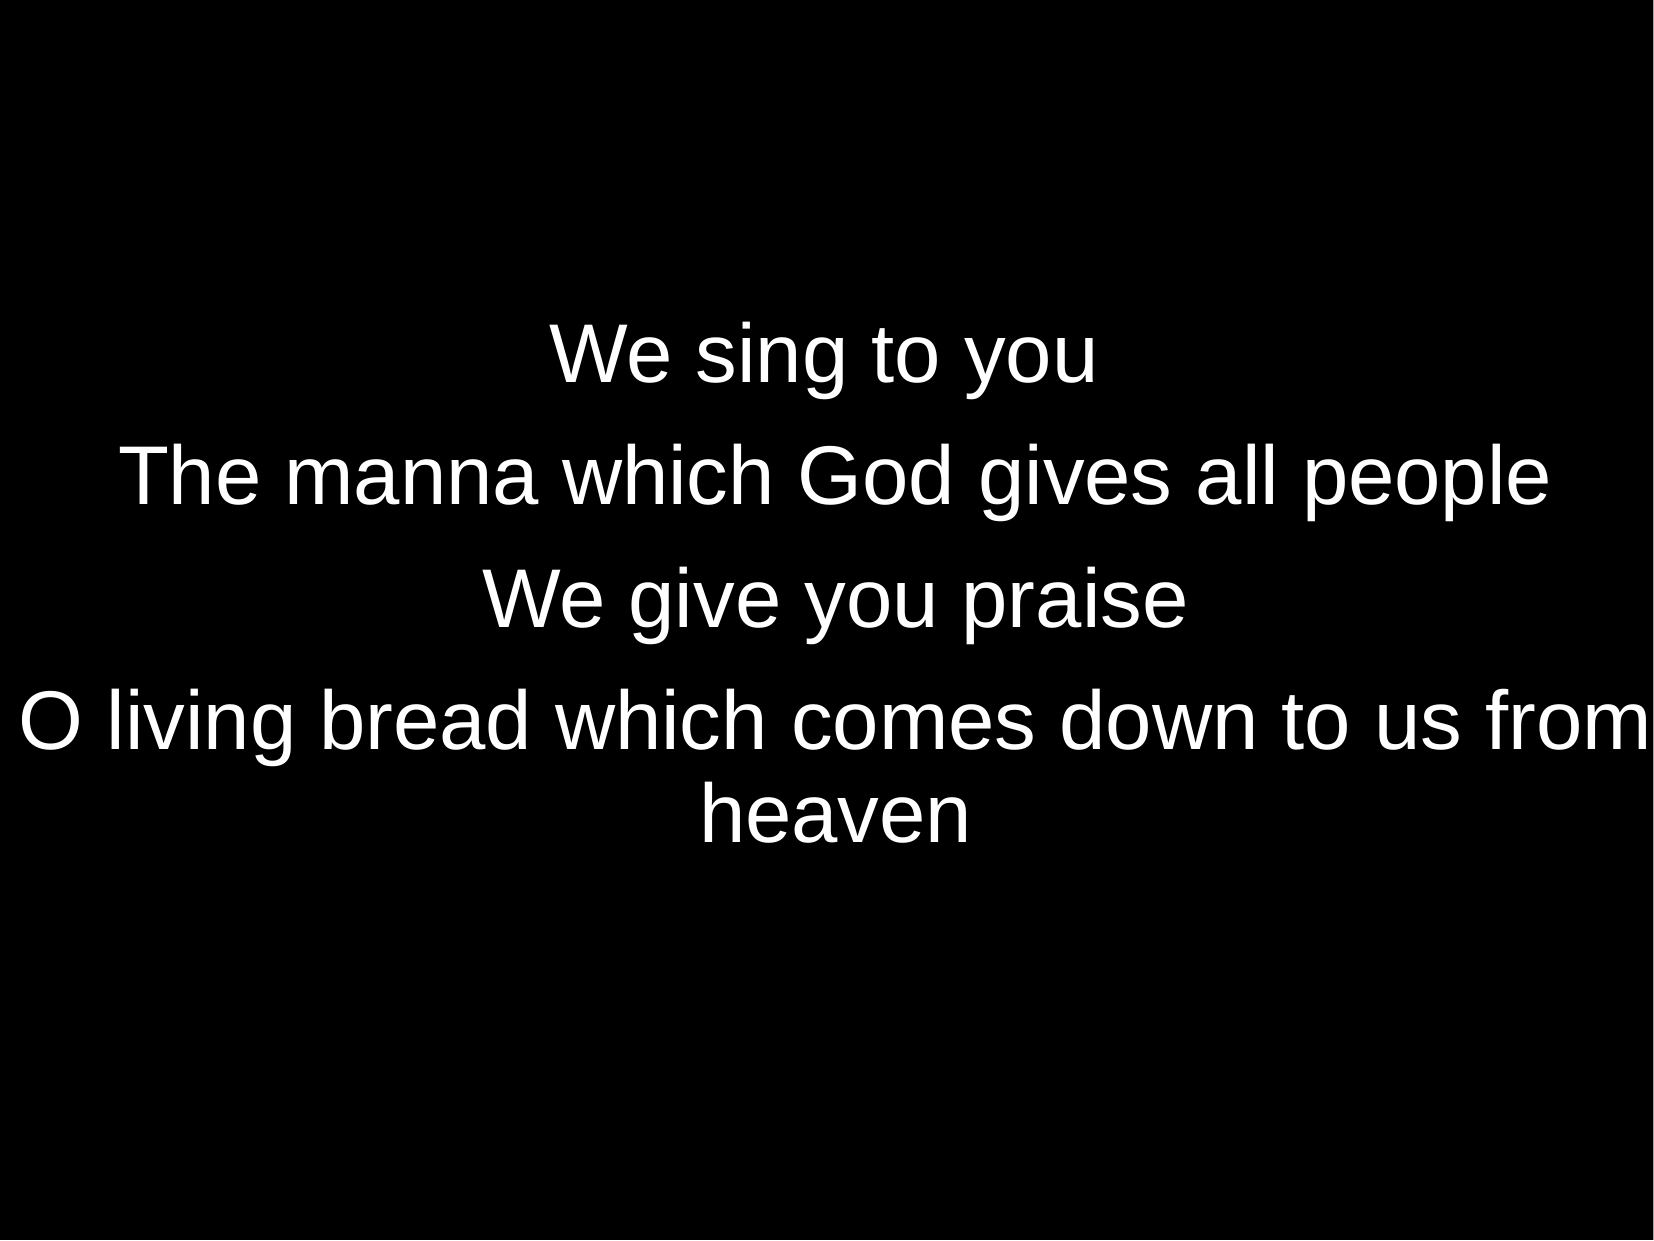

#
We sing to you
The manna which God gives all people
We give you praise
O living bread which comes down to us from heaven